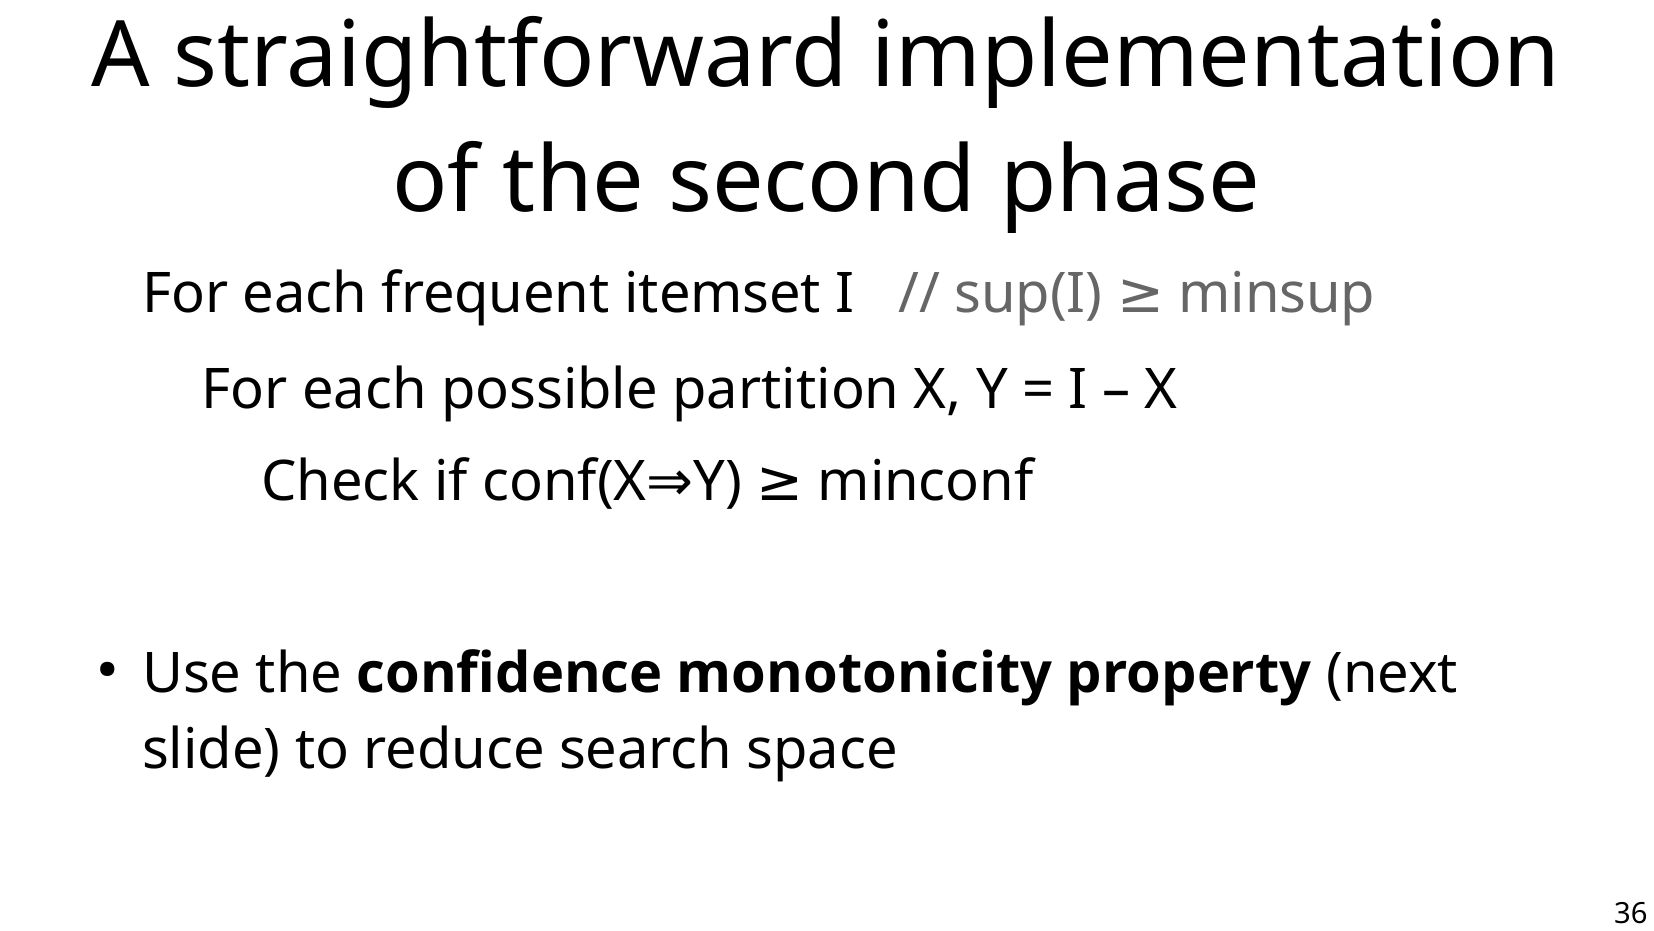

# A straightforward implementation of the second phase
For each frequent itemset I // sup(I) ≥ minsup
For each possible partition X, Y = I – X
Check if conf(X⇒Y) ≥ minconf
Use the confidence monotonicity property (next slide) to reduce search space
36